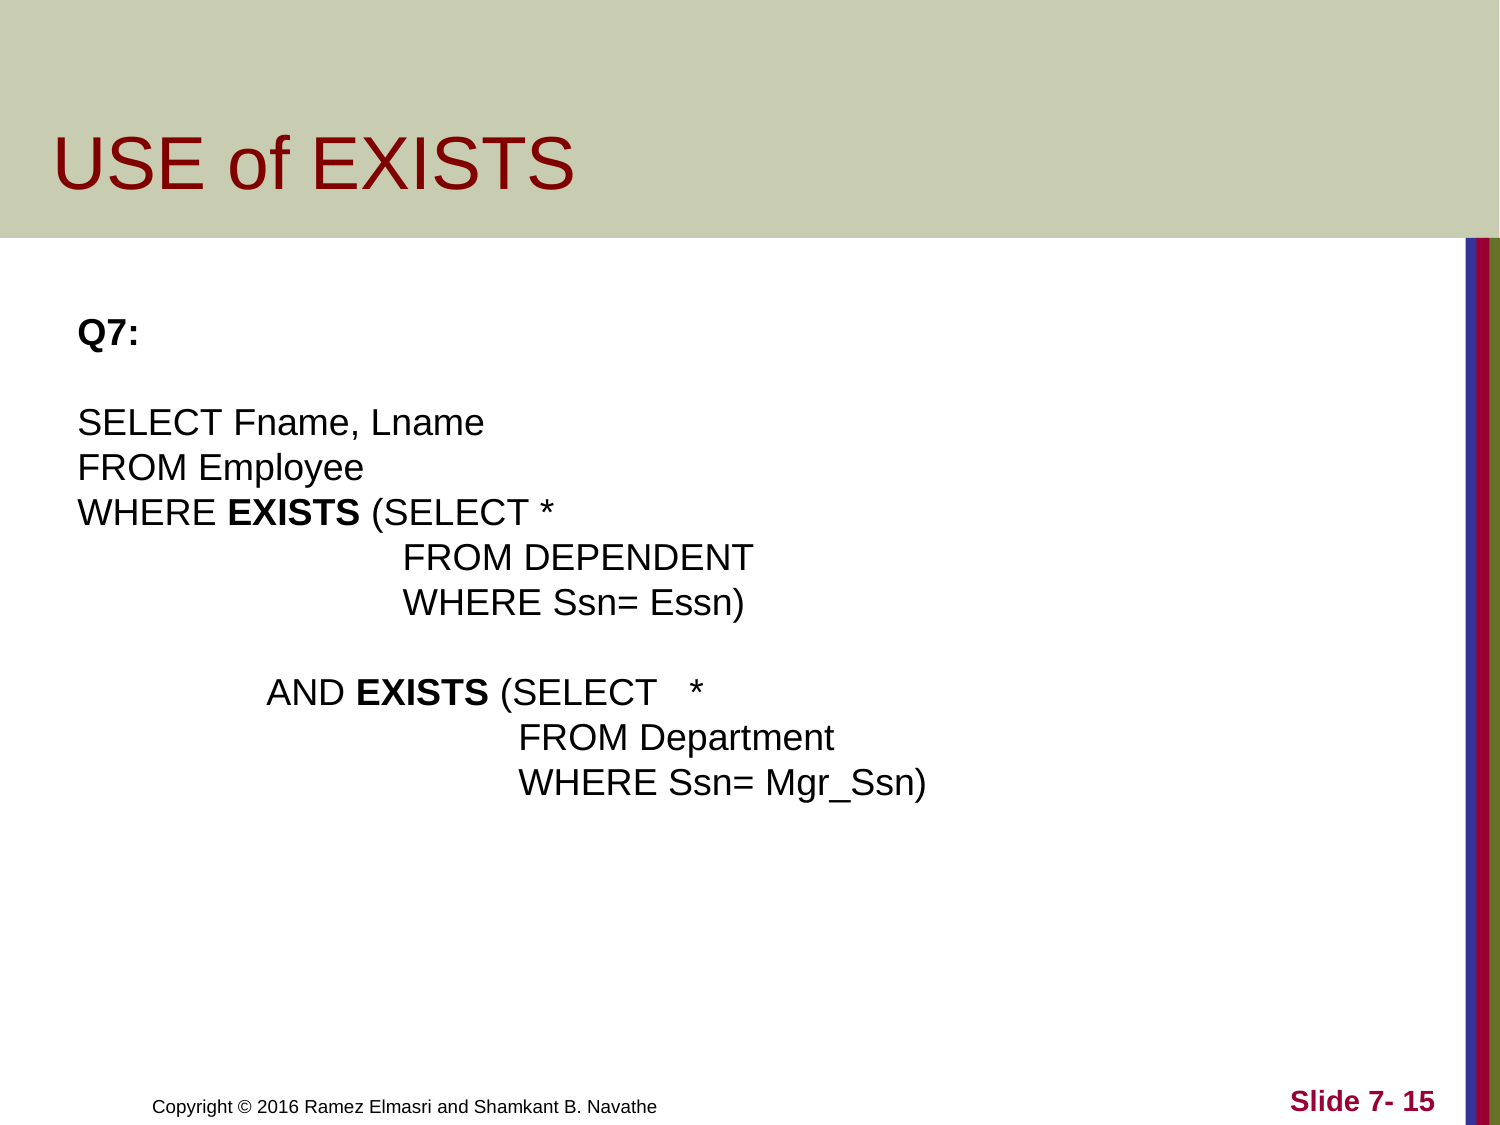

# USE of EXISTS
Q7:
SELECT Fname, Lname
FROM Employee
WHERE EXISTS (SELECT *
 FROM DEPENDENT
 WHERE Ssn= Essn)
 AND EXISTS (SELECT *
 FROM Department
 WHERE Ssn= Mgr_Ssn)
Slide 7- 15